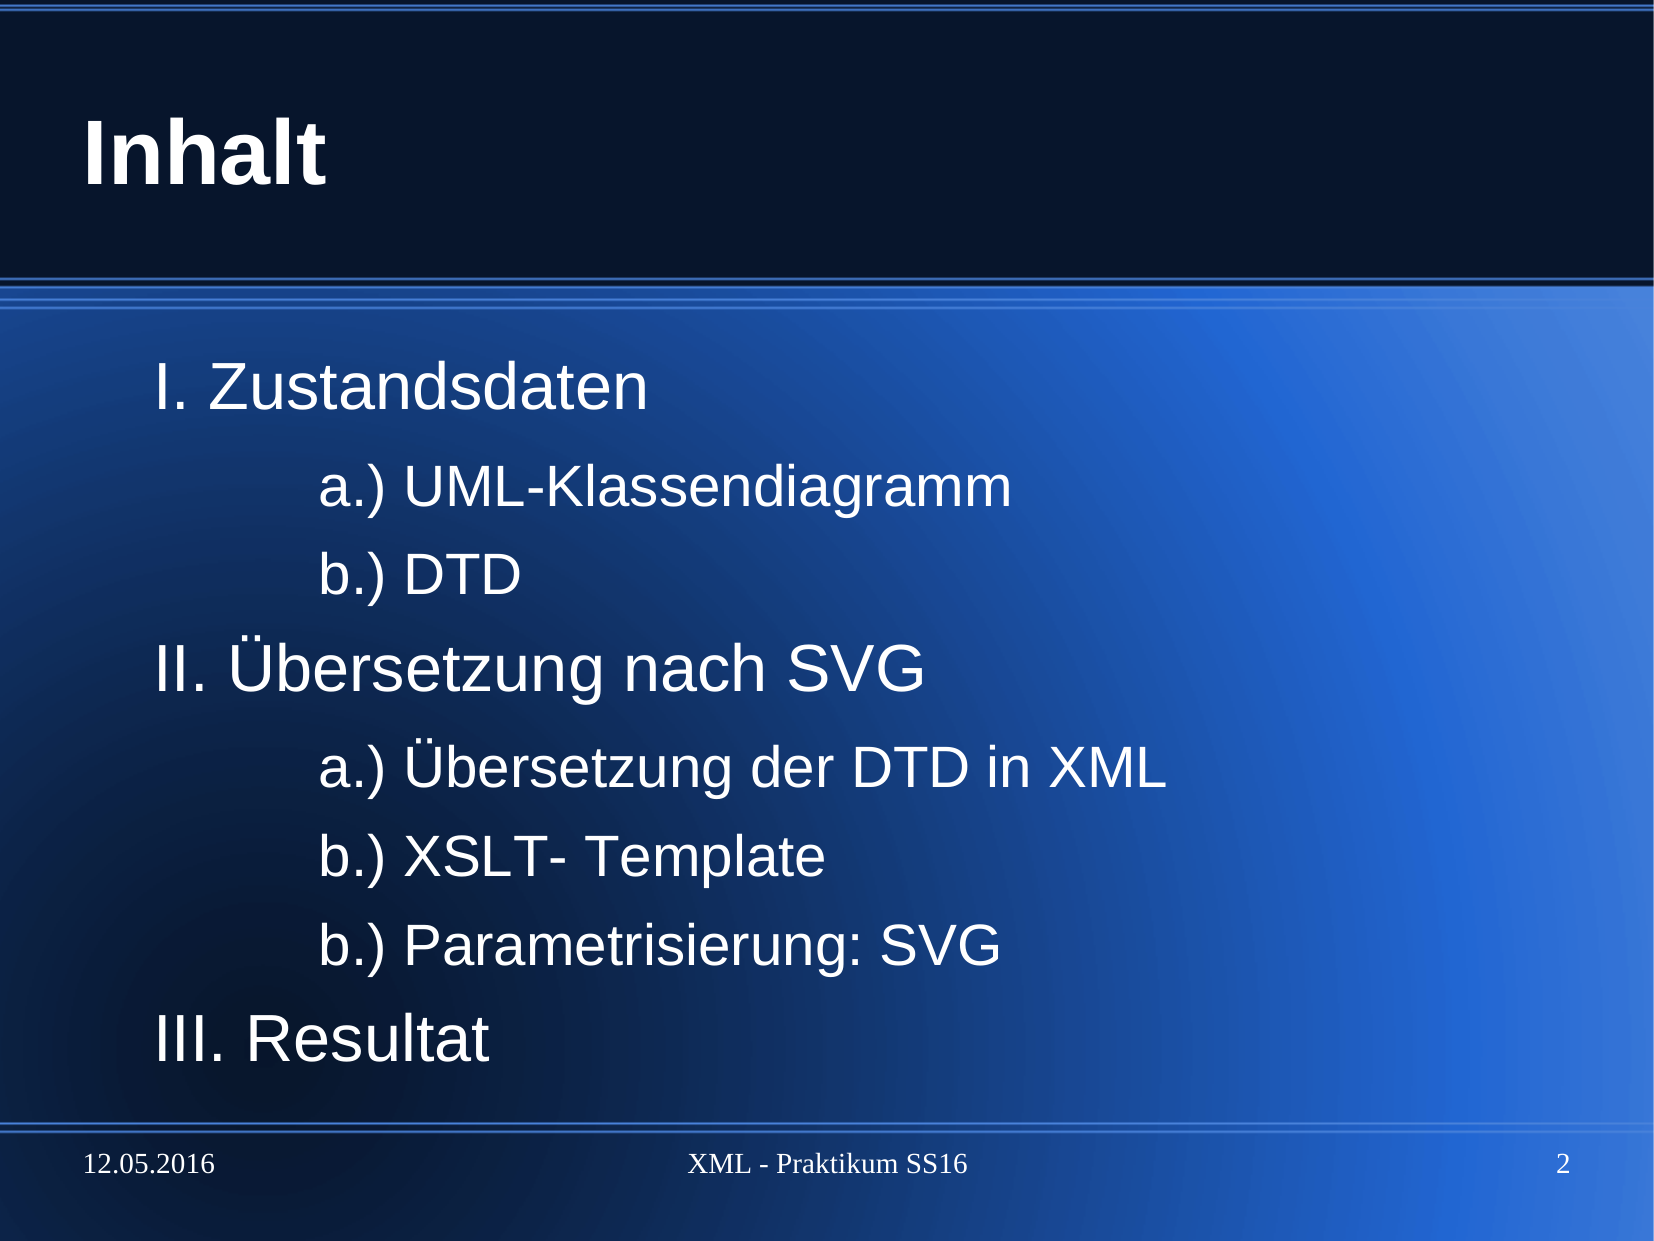

# Inhalt
I. Zustandsdaten
a.) UML-Klassendiagramm
b.) DTD
II. Übersetzung nach SVG
a.) Übersetzung der DTD in XML
b.) XSLT- Template
b.) Parametrisierung: SVG
III. Resultat
12.05.2016
XML - Praktikum SS16
2